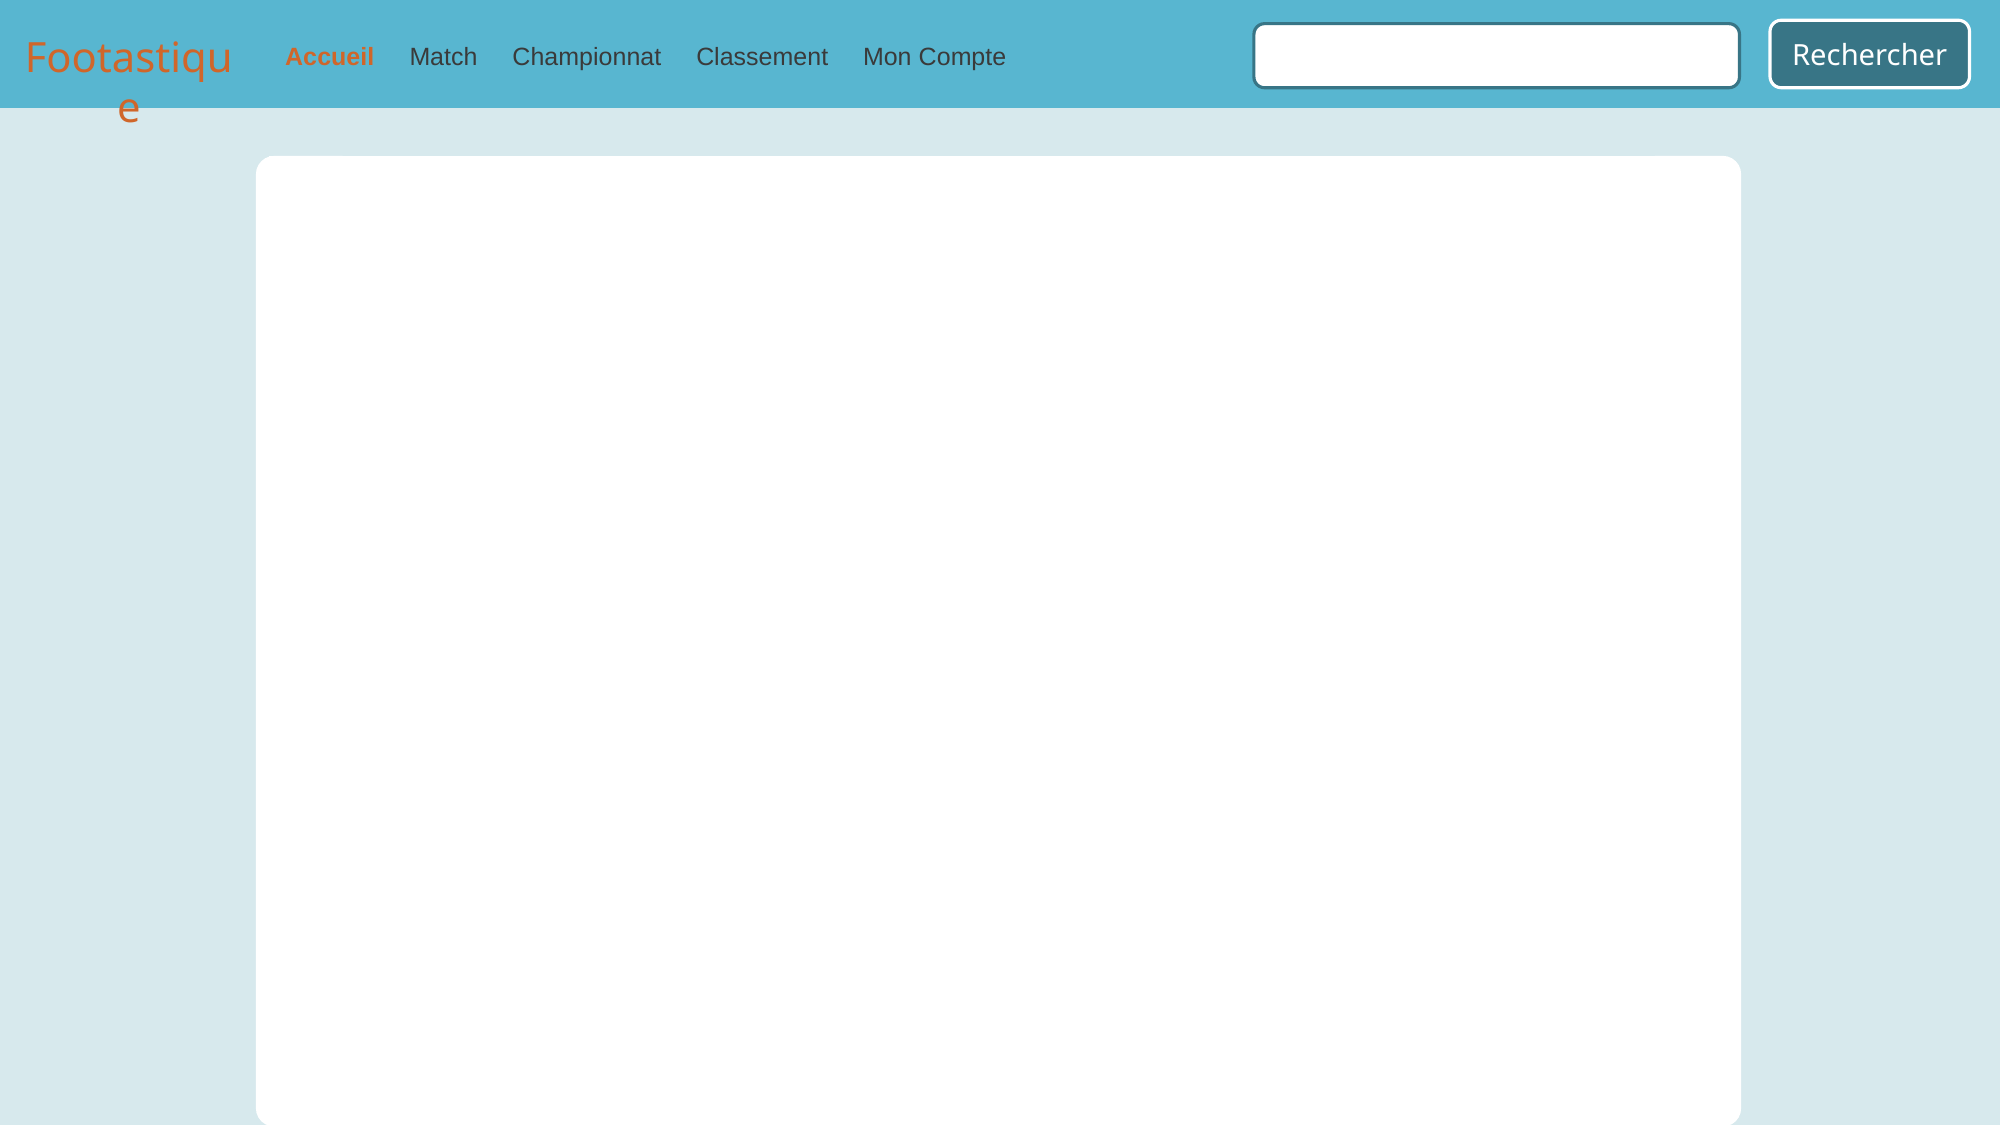

Rechercher
Footastique
Accueil Match Championnat Classement Mon Compte